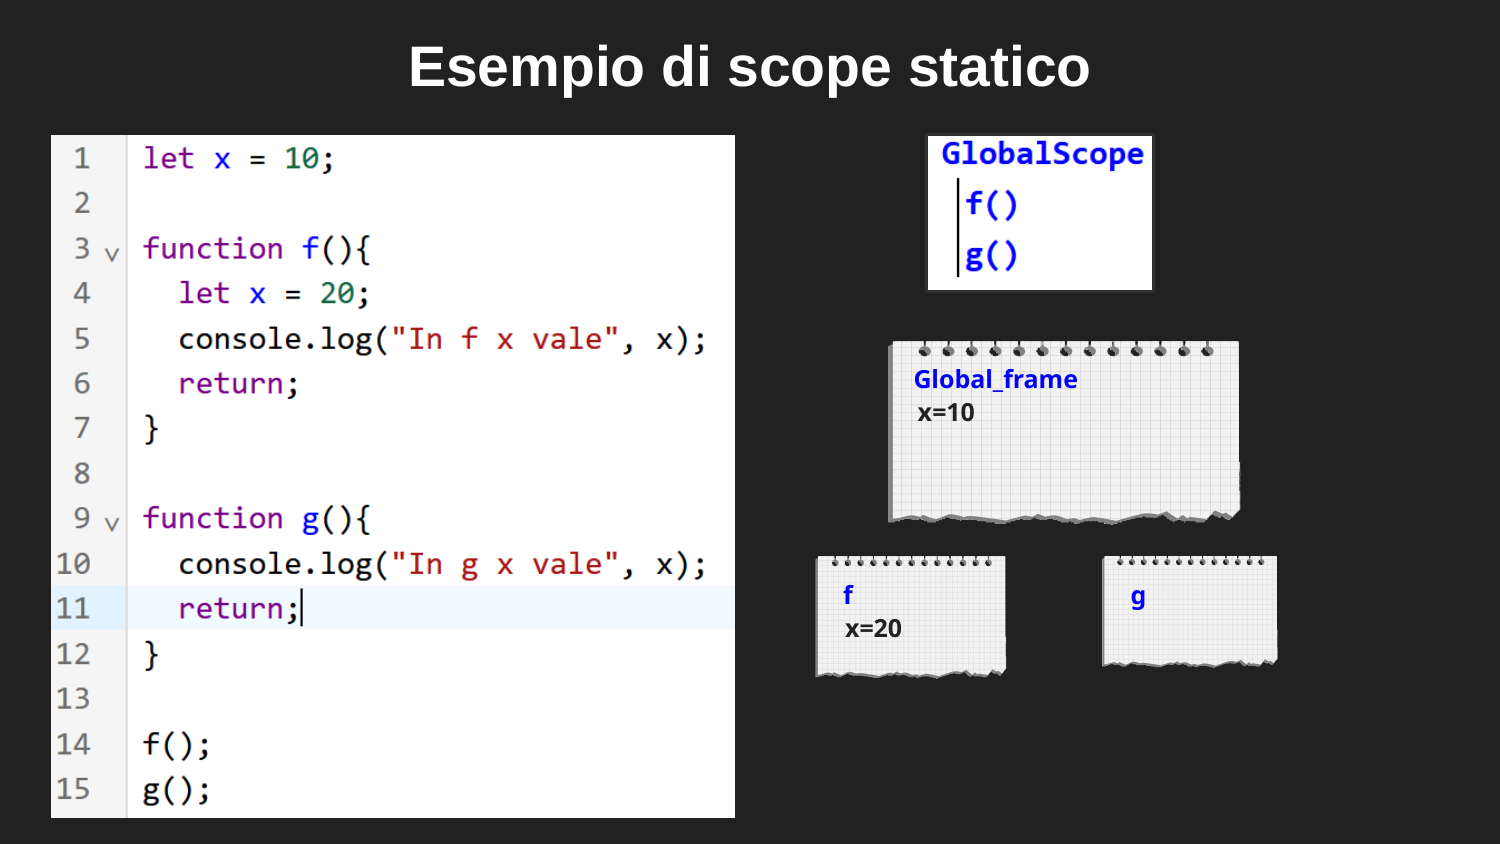

# Esempio di scope statico
Global_frame
x=10
f
g
x=20